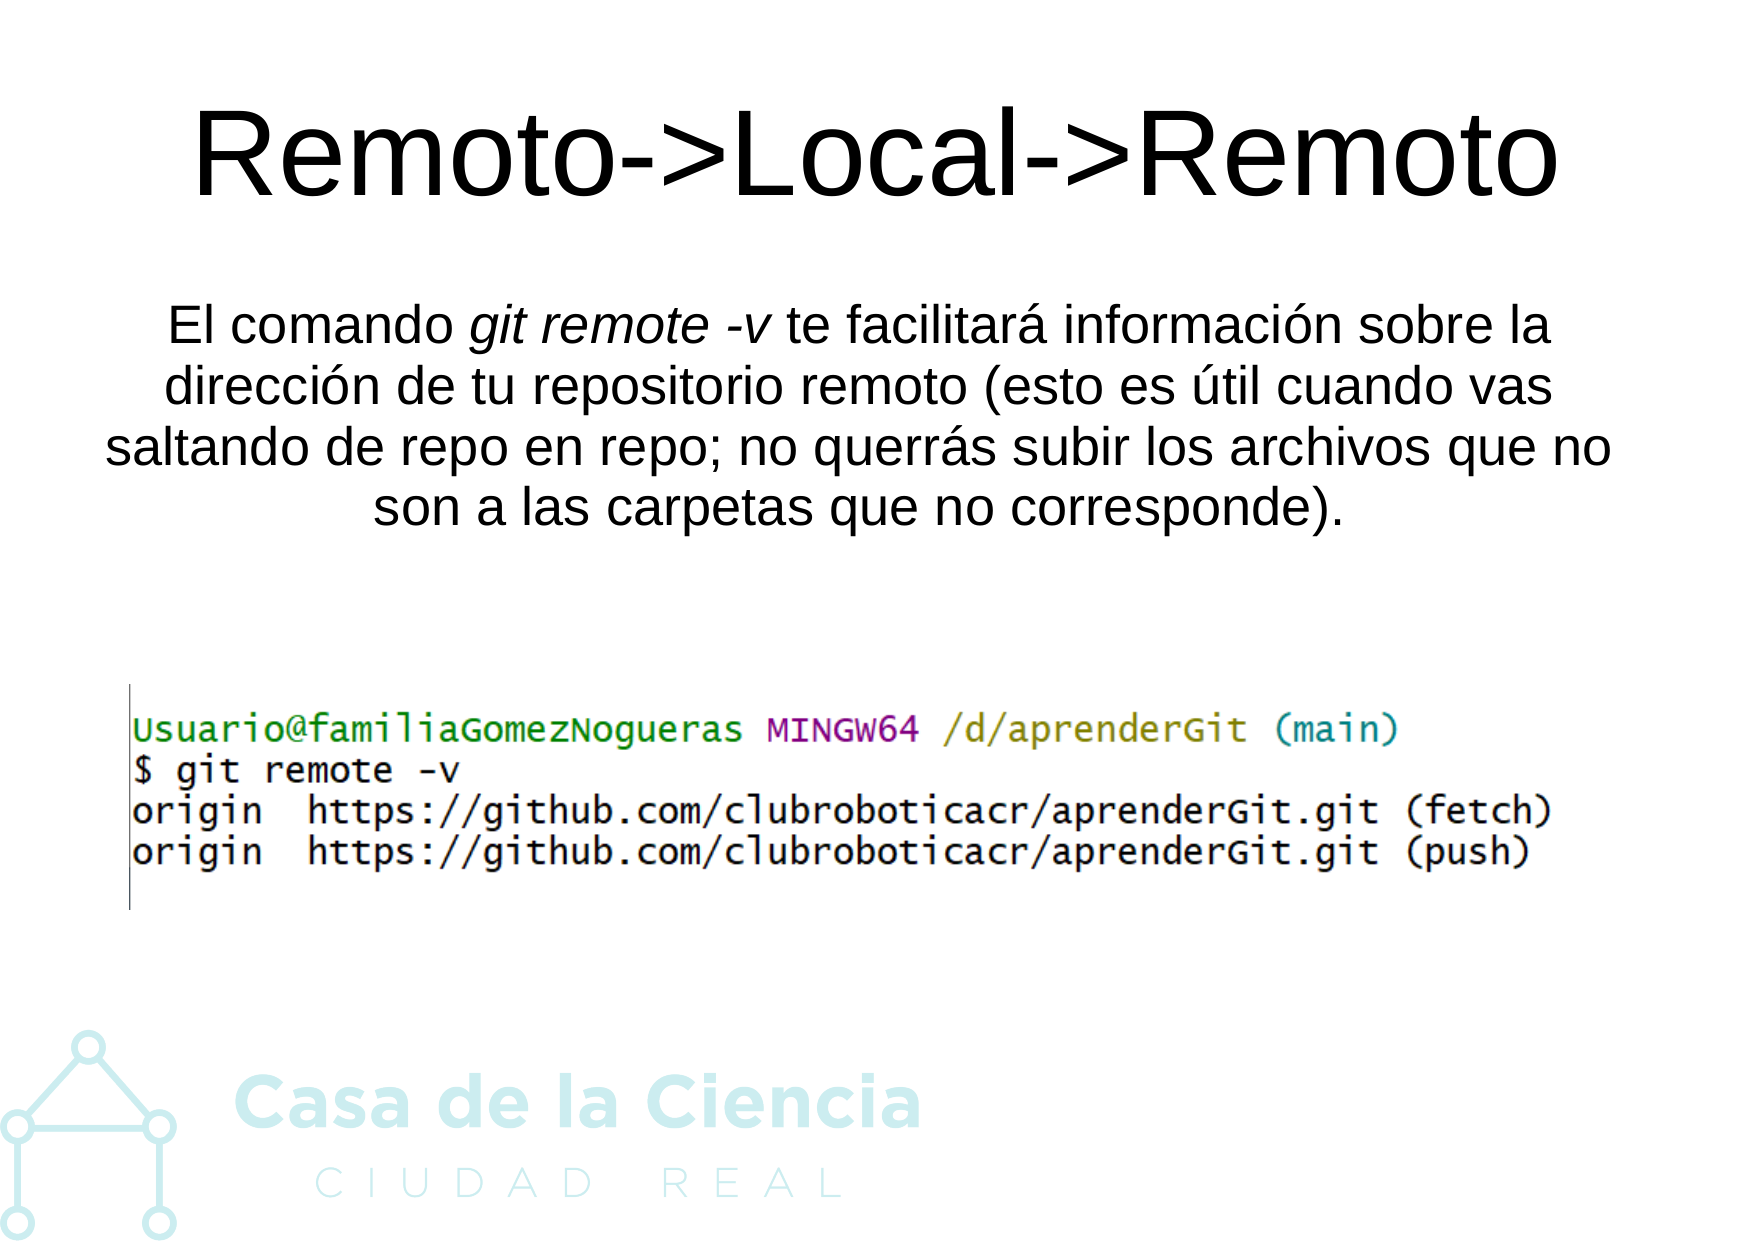

# Remoto->Local->Remoto
El comando git remote -v te facilitará información sobre la dirección de tu repositorio remoto (esto es útil cuando vas saltando de repo en repo; no querrás subir los archivos que no son a las carpetas que no corresponde).